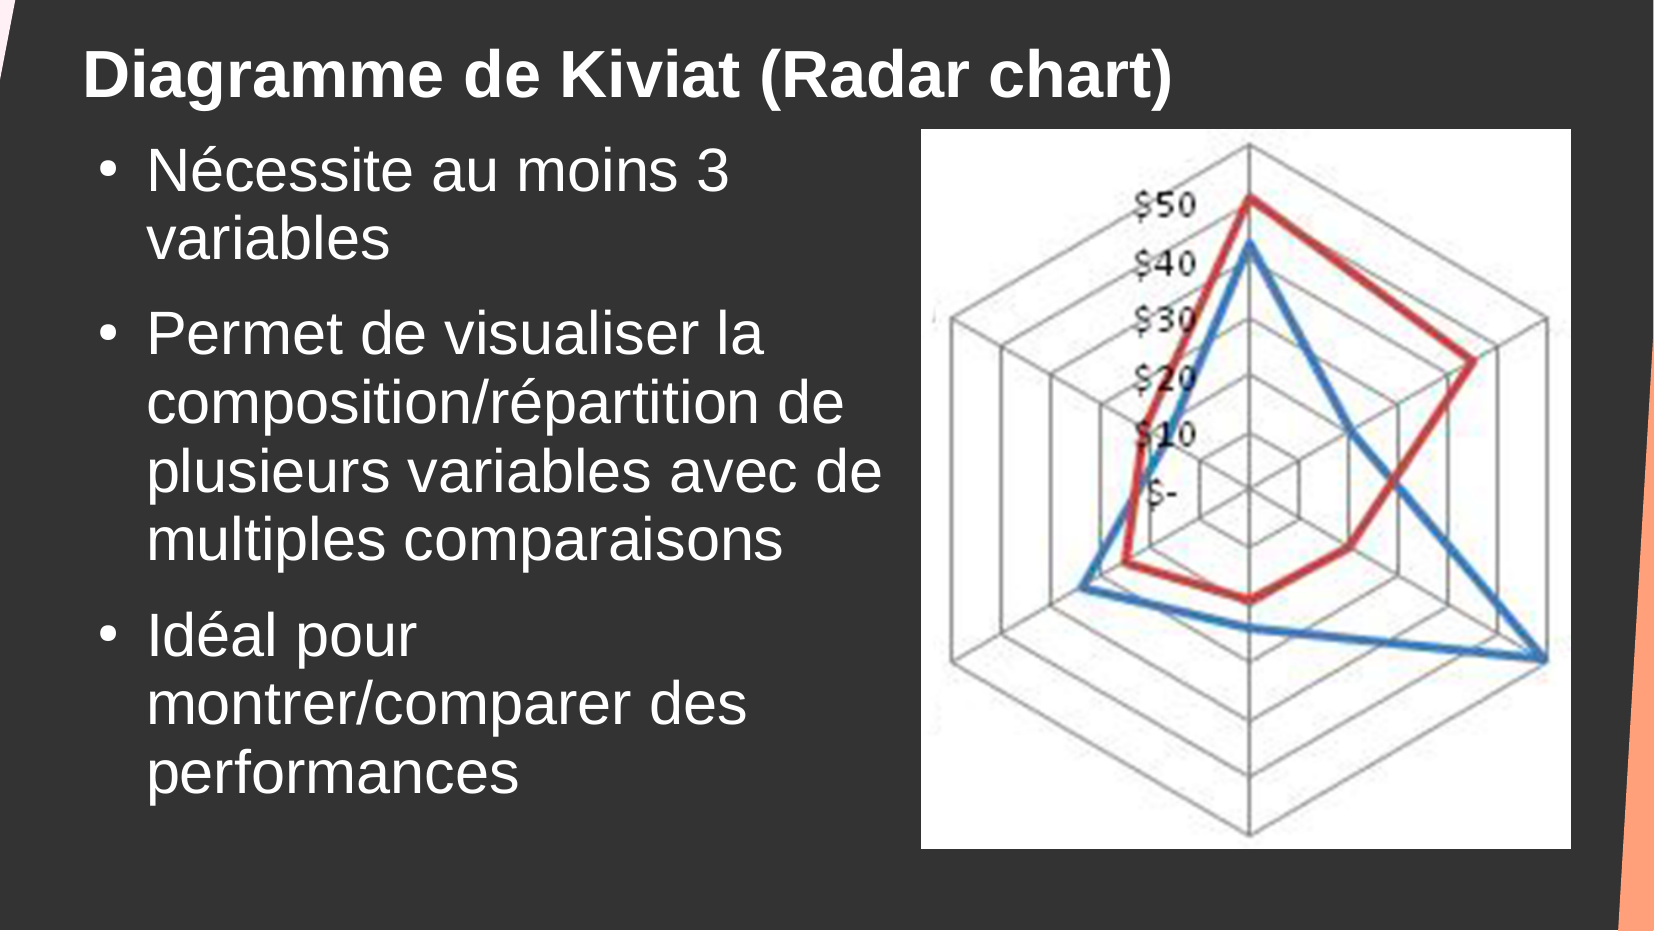

# Diagramme de Kiviat (Radar chart)
Nécessite au moins 3 variables
Permet de visualiser la composition/répartition de plusieurs variables avec de multiples comparaisons
Idéal pour montrer/comparer des performances